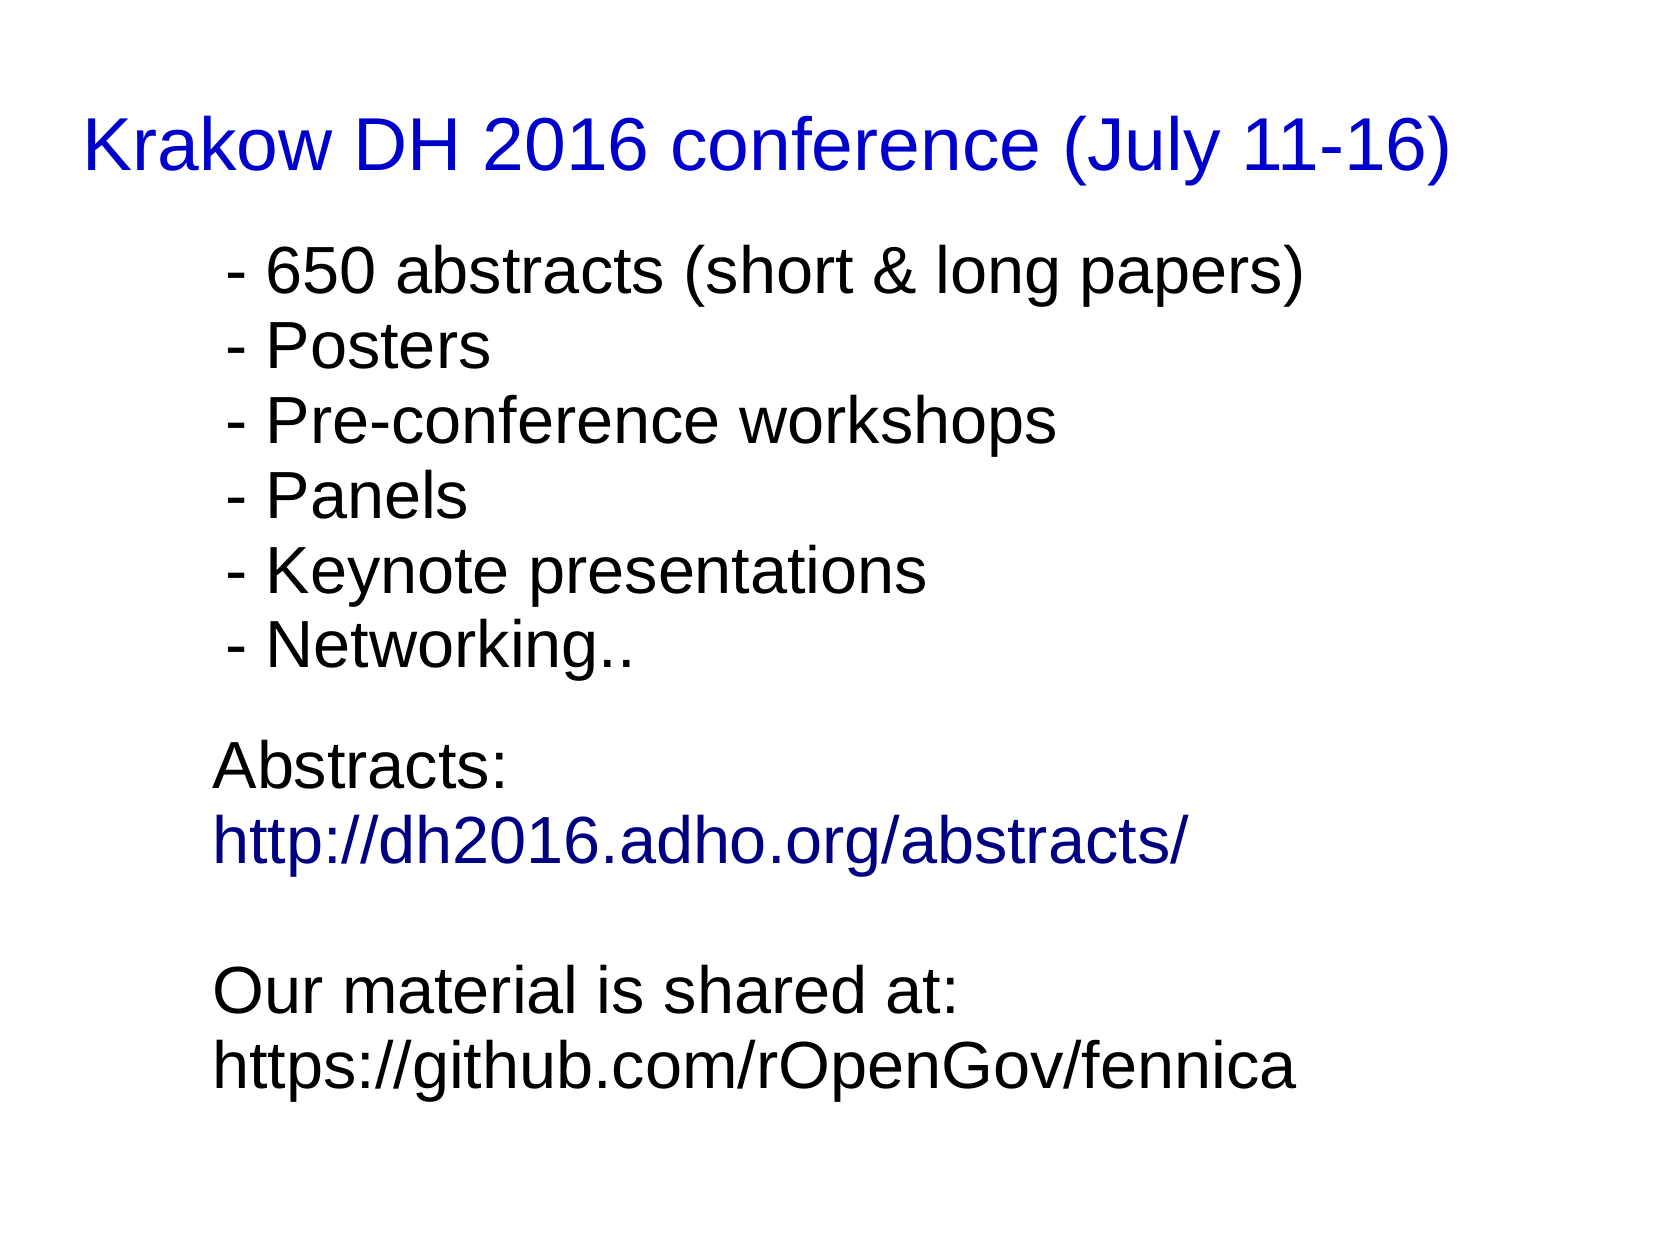

# Krakow DH 2016 conference (July 11-16)
- 650 abstracts (short & long papers)
- Posters
- Pre-conference workshops
- Panels
- Keynote presentations
- Networking..
Abstracts:
http://dh2016.adho.org/abstracts/
Our material is shared at: https://github.com/rOpenGov/fennica